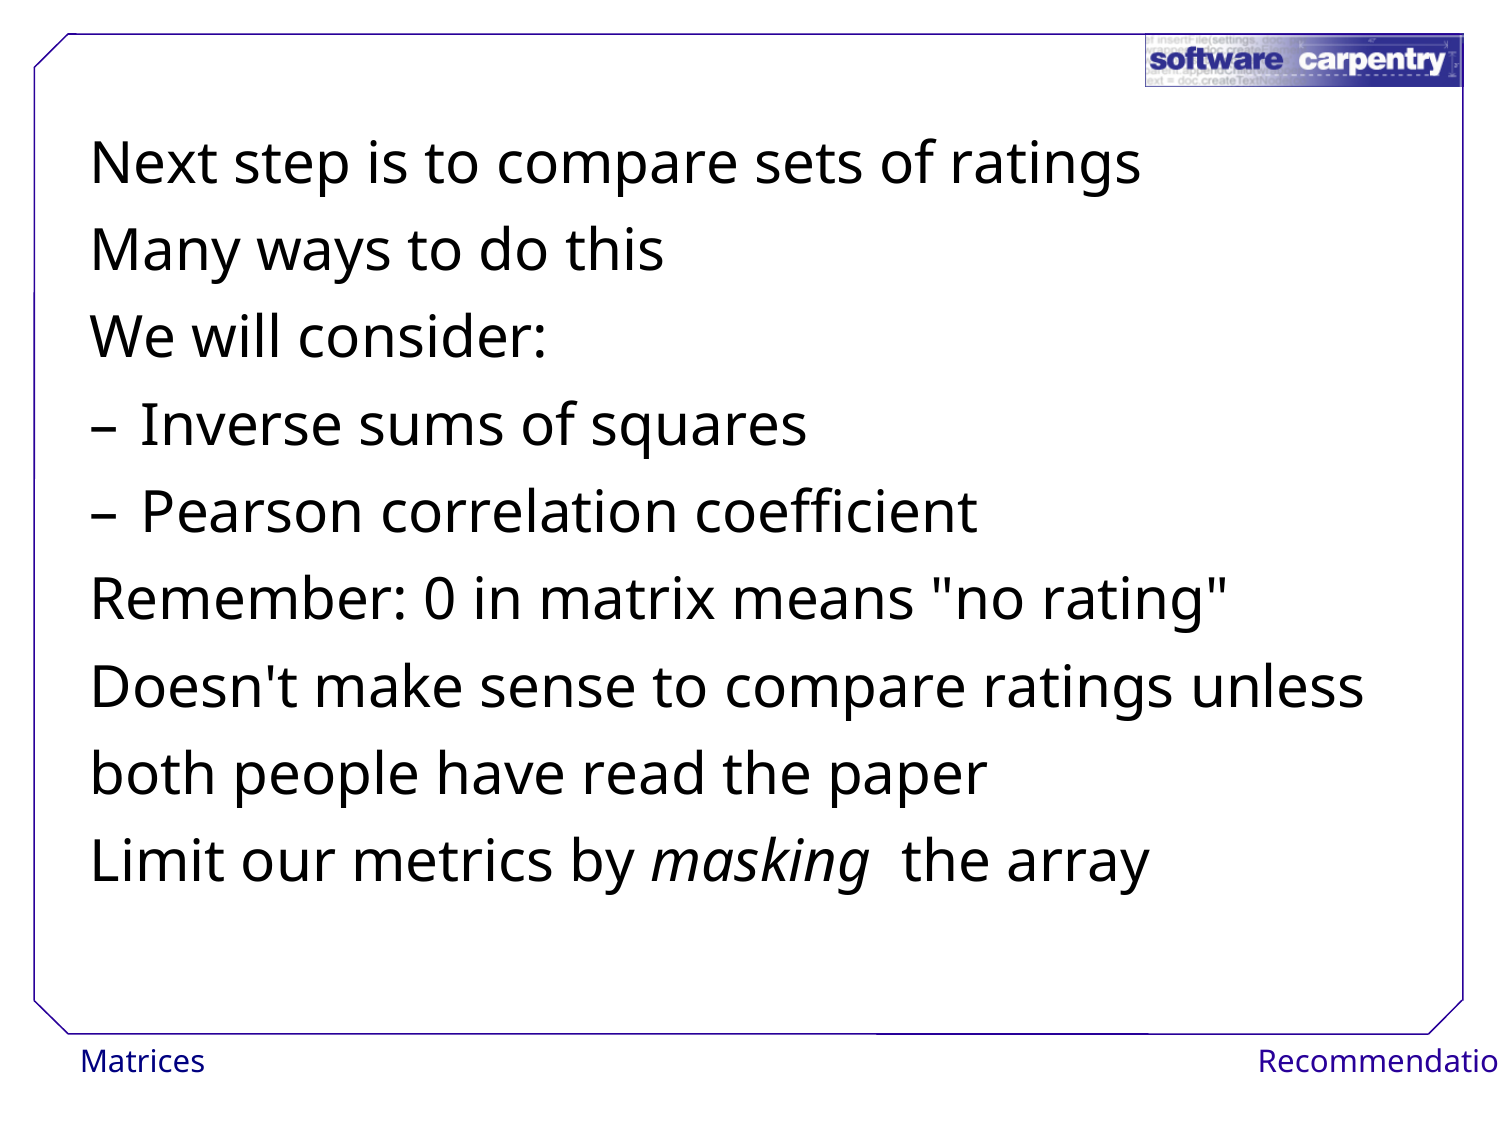

# Next step is to compare sets of ratings
Many ways to do this
We will consider:
–	Inverse sums of squares
–	Pearson correlation coefficient
Remember: 0 in matrix means "no rating"
Doesn't make sense to compare ratings unless
both people have read the paper
Limit our metrics by masking the array